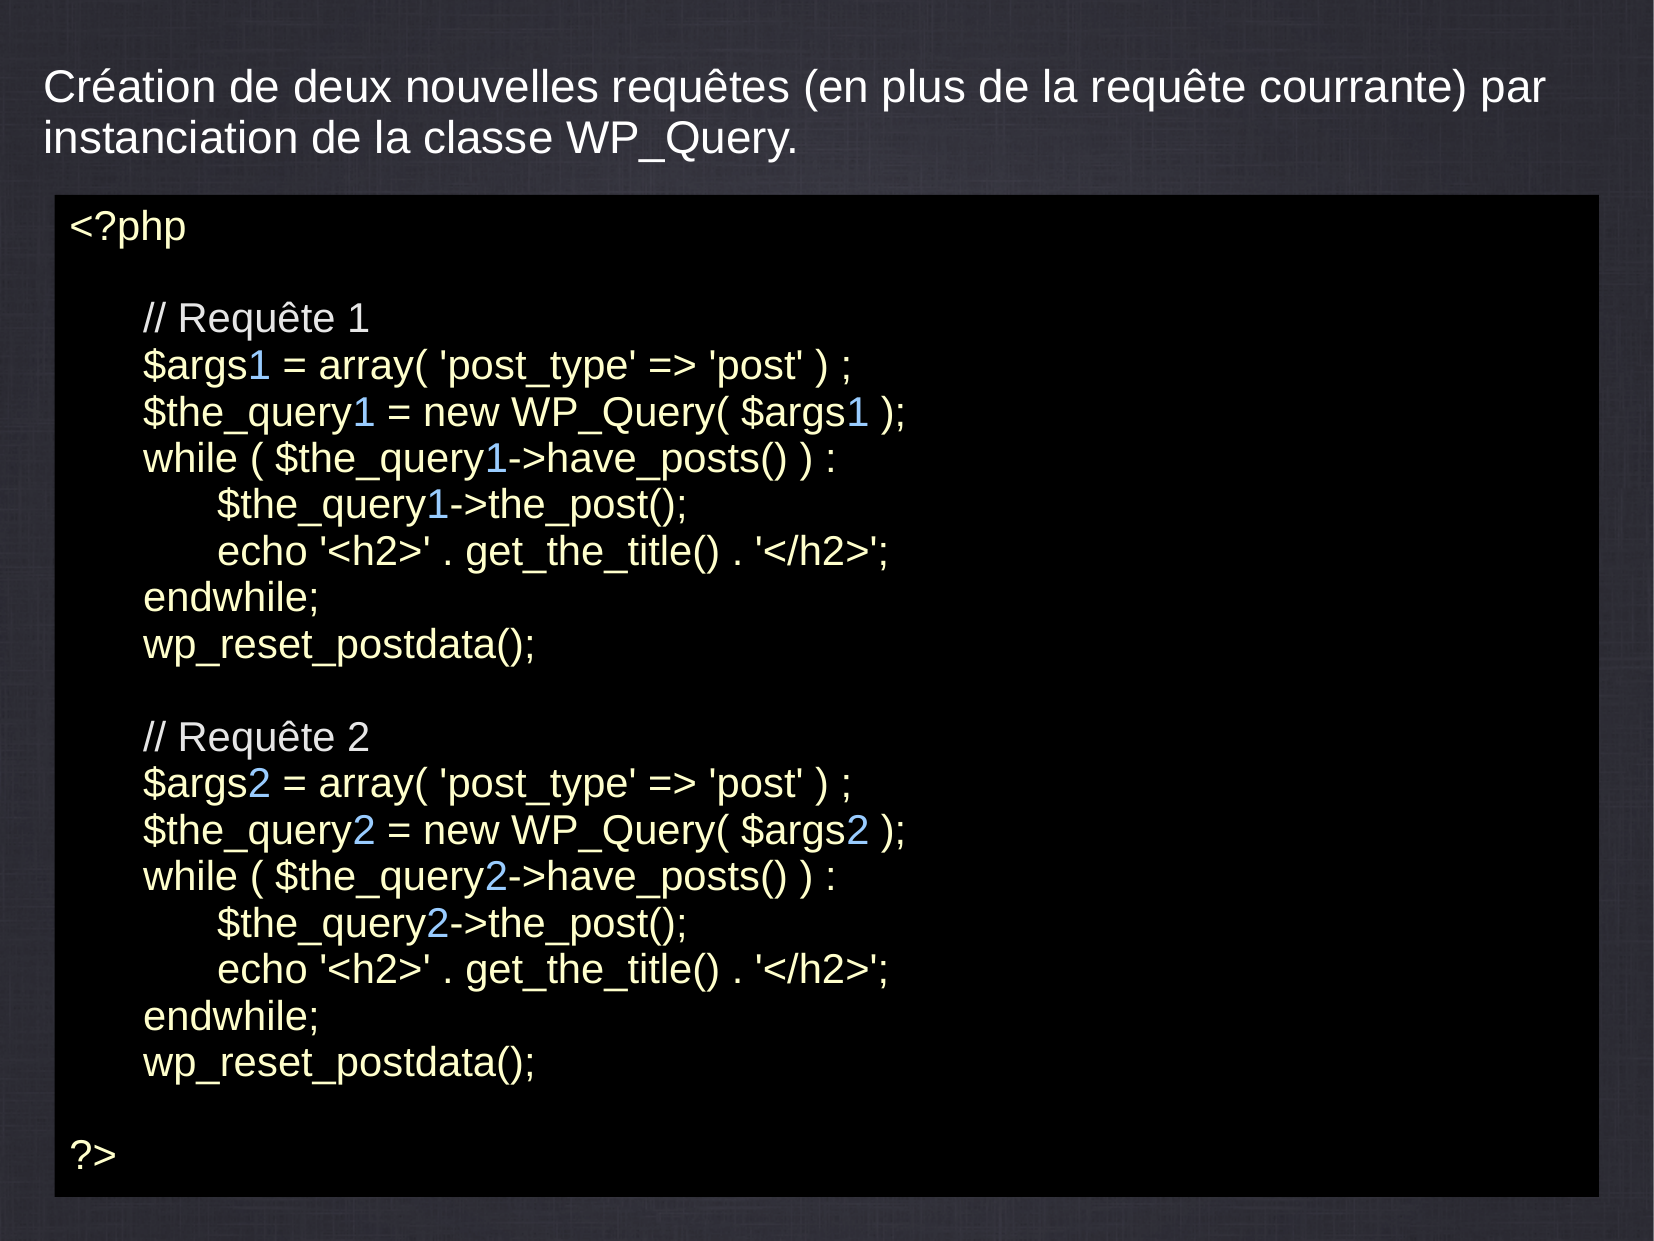

Création de deux nouvelles requêtes (en plus de la requête courrante) par instanciation de la classe WP_Query.
<?php
	// Requête 1
	$args1 = array( 'post_type' => 'post' ) ;
	$the_query1 = new WP_Query( $args1 );
	while ( $the_query1->have_posts() ) :
 		$the_query1->the_post();
 		echo '<h2>' . get_the_title() . '</h2>';
	endwhile;
	wp_reset_postdata();
	// Requête 2
	$args2 = array( 'post_type' => 'post' ) ;
	$the_query2 = new WP_Query( $args2 );
	while ( $the_query2->have_posts() ) :
 		$the_query2->the_post();
 		echo '<h2>' . get_the_title() . '</h2>';
	endwhile;
	wp_reset_postdata();
?>